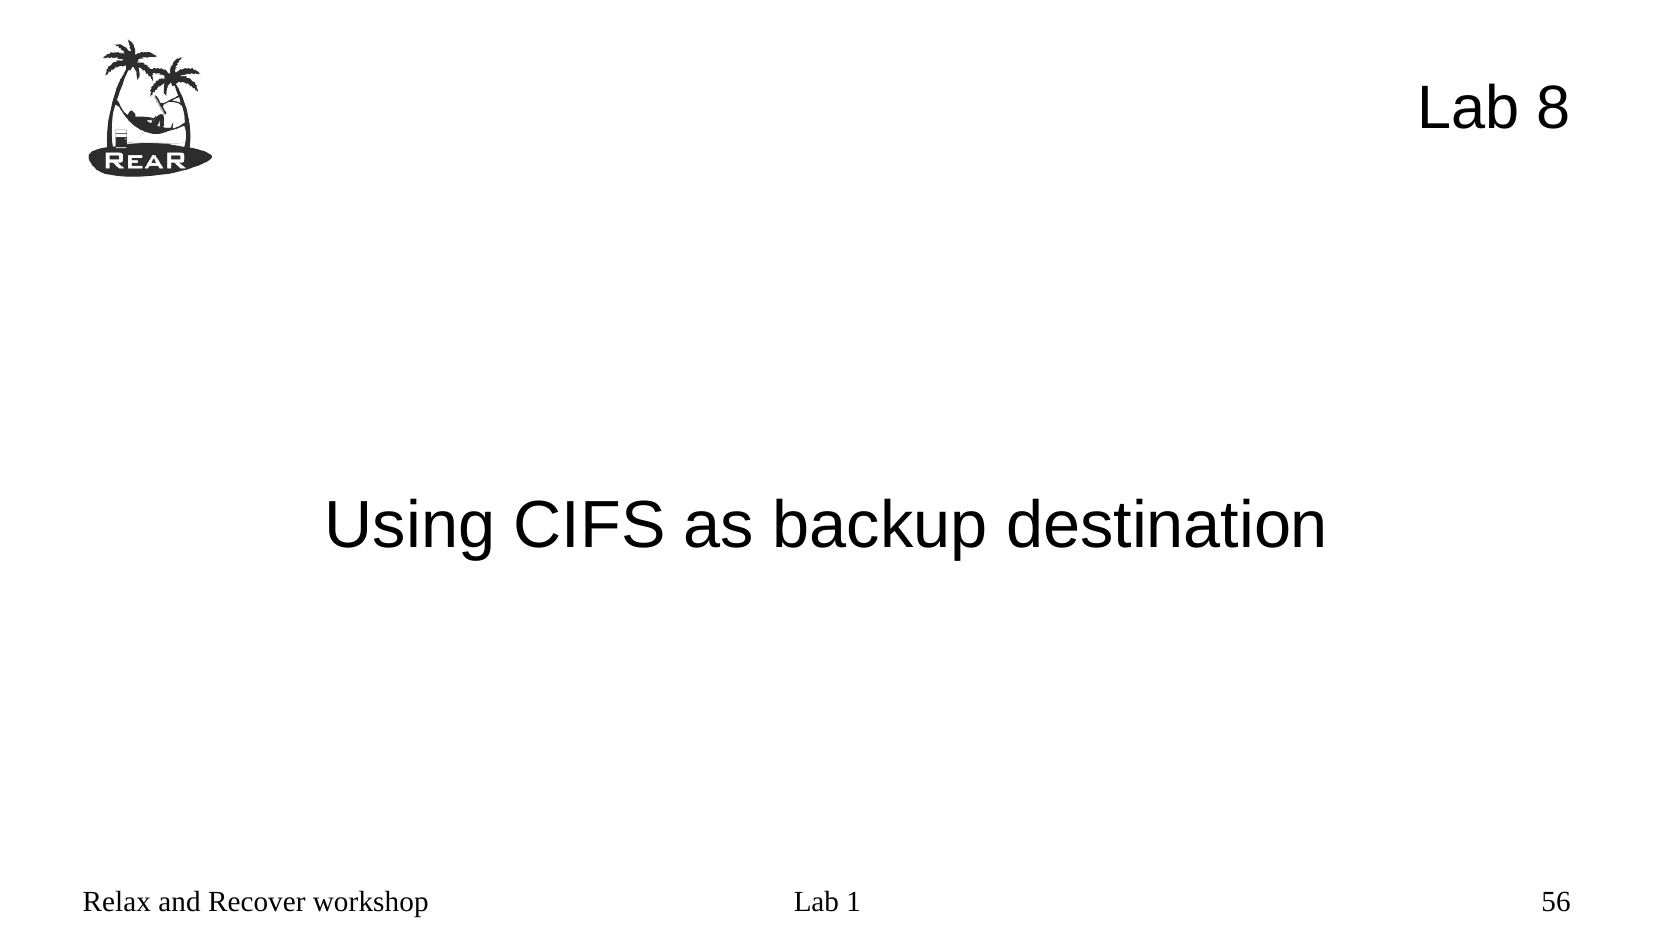

# Lab 8
Using CIFS as backup destination
Relax and Recover workshop
Lab 1
56